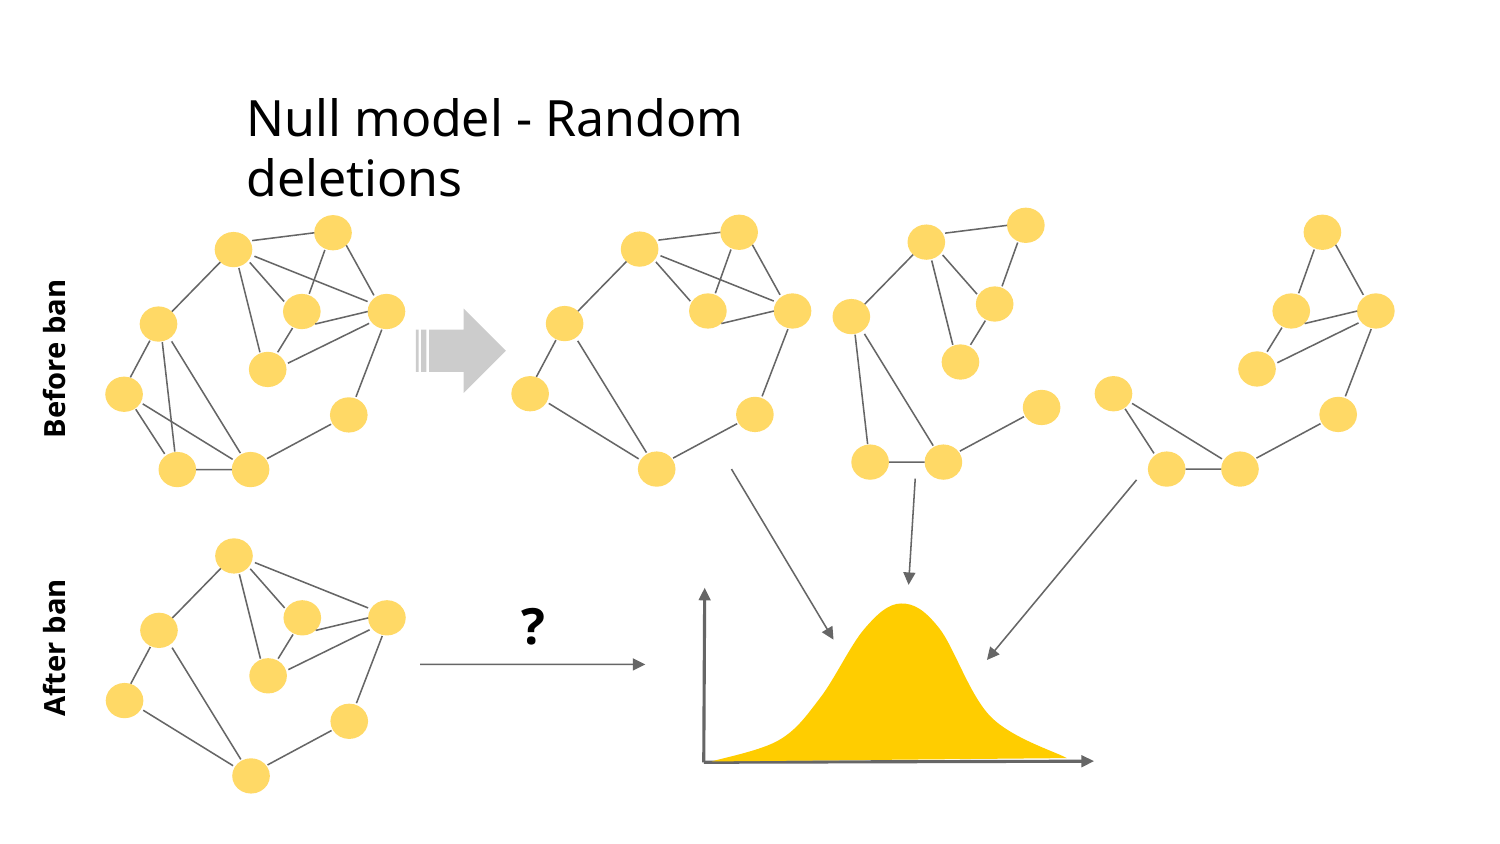

# Null model - Random deletions
Before ban
?
After ban